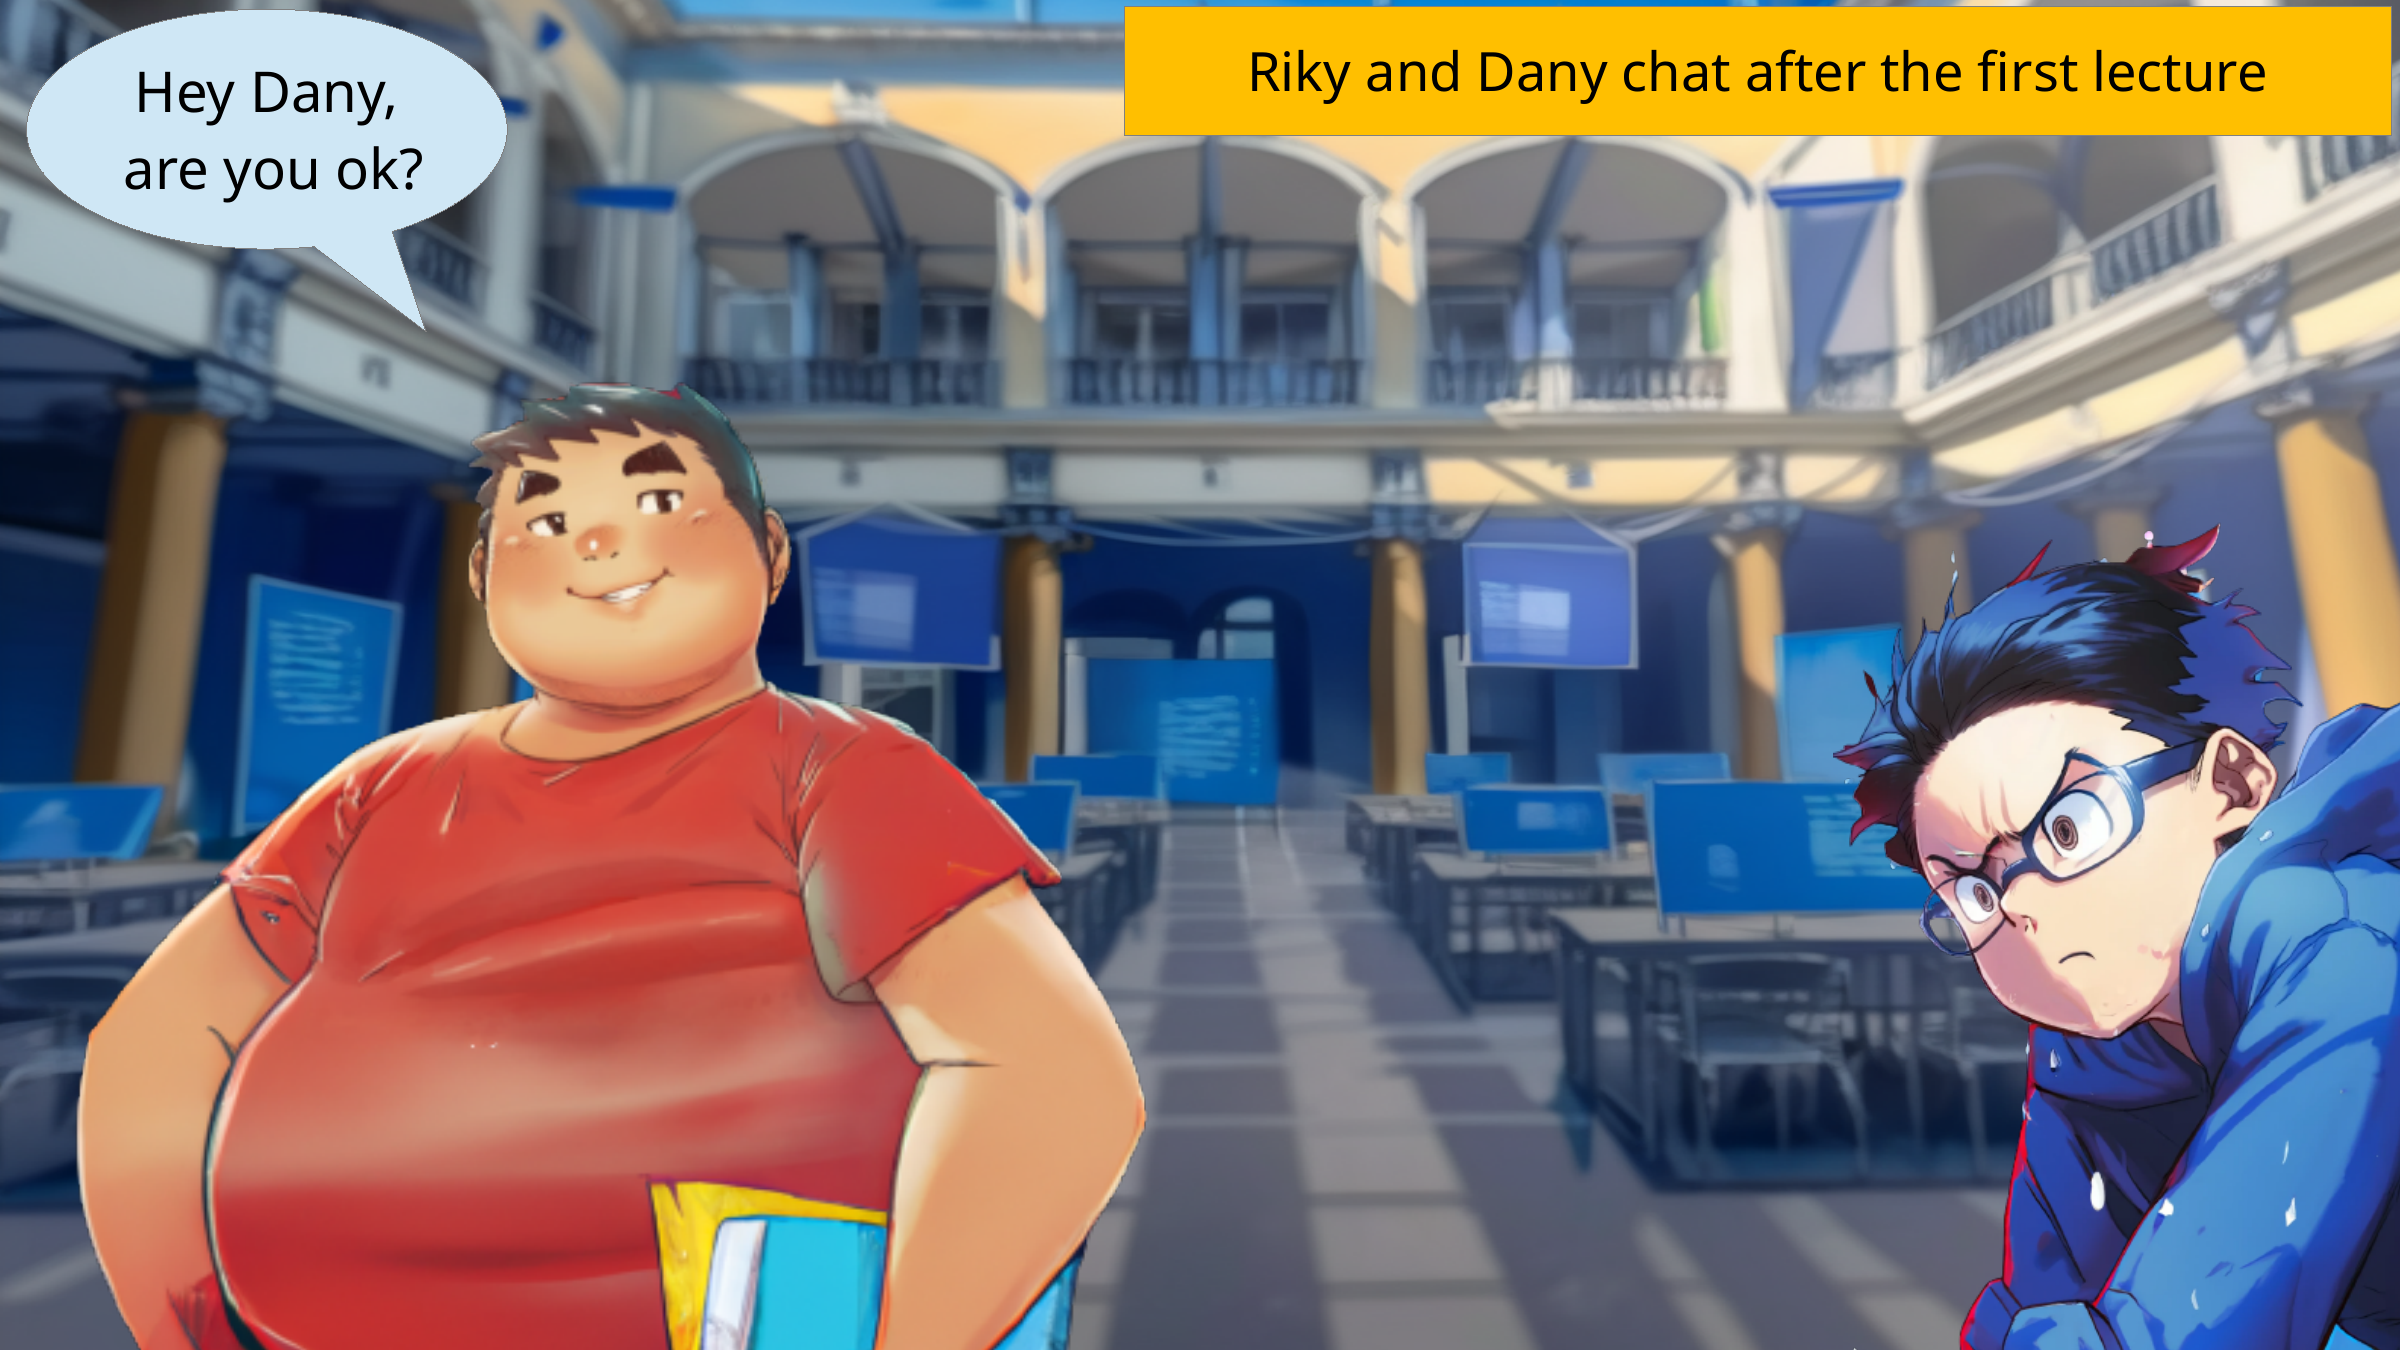

Riky and Dany chat after the first lecture
Hey Dany,
 are you ok?